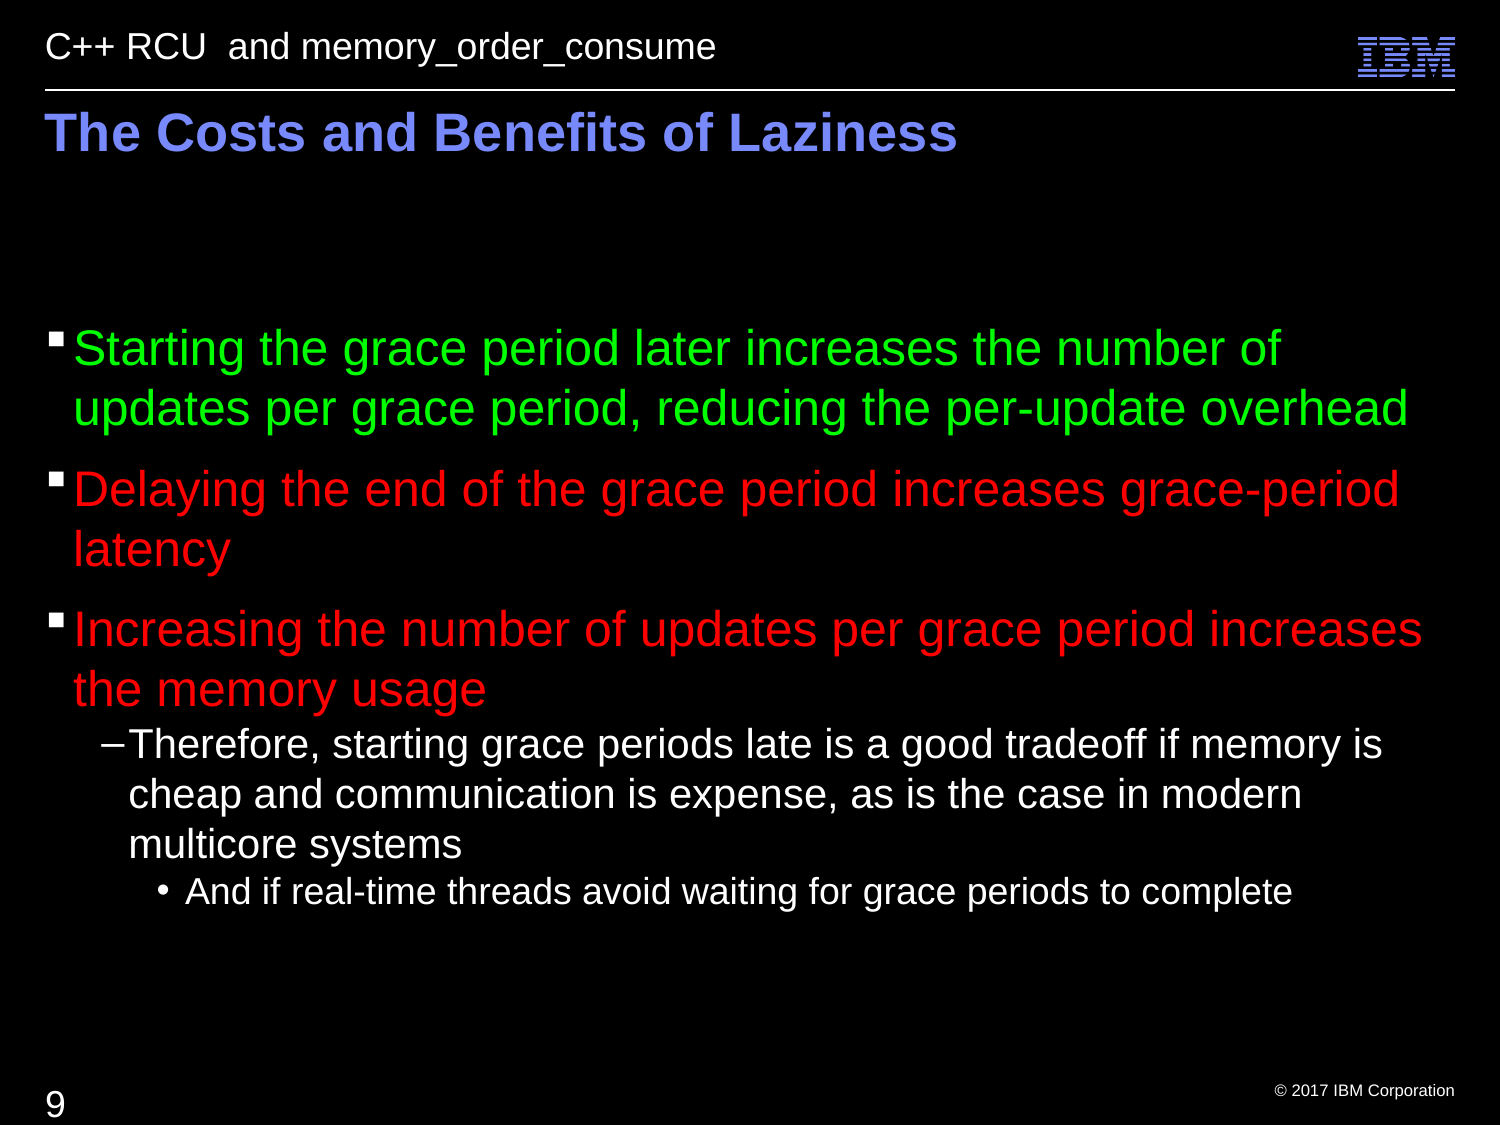

# The Costs and Benefits of Laziness
Starting the grace period later increases the number of updates per grace period, reducing the per-update overhead
Delaying the end of the grace period increases grace-period latency
Increasing the number of updates per grace period increases the memory usage
Therefore, starting grace periods late is a good tradeoff if memory is cheap and communication is expense, as is the case in modern multicore systems
And if real-time threads avoid waiting for grace periods to complete
9